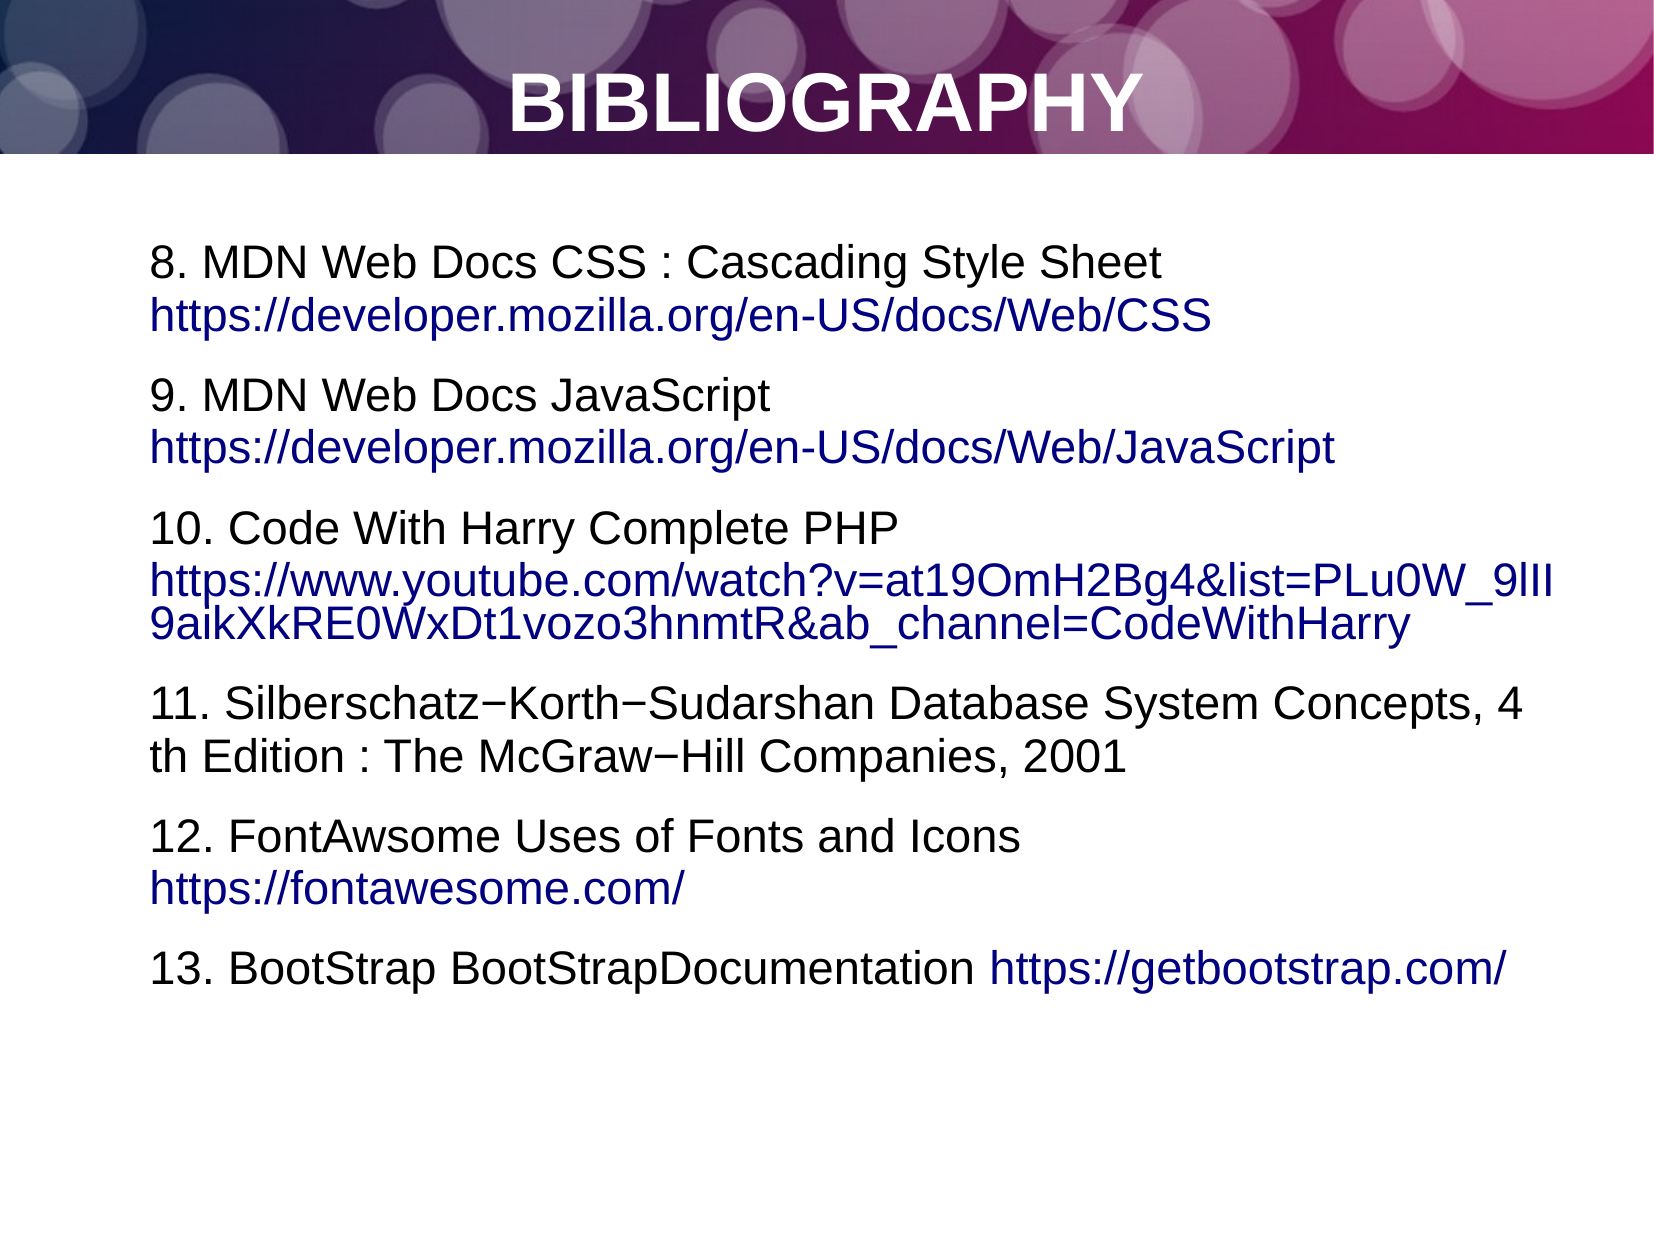

# BIBLIOGRAPHY
8. MDN Web Docs CSS : Cascading Style Sheet https://developer.mozilla.org/en-US/docs/Web/CSS
9. MDN Web Docs JavaScript https://developer.mozilla.org/en-US/docs/Web/JavaScript
10. Code With Harry Complete PHP https://www.youtube.com/watch?v=at19OmH2Bg4&list=PLu0W_9lII9aikXkRE0WxDt1vozo3hnmtR&ab_channel=CodeWithHarry
11. Silberschatz−Korth−Sudarshan Database System Concepts, 4 th Edition : The McGraw−Hill Companies, 2001
12. FontAwsome Uses of Fonts and Icons https://fontawesome.com/
13. BootStrap BootStrapDocumentation https://getbootstrap.com/